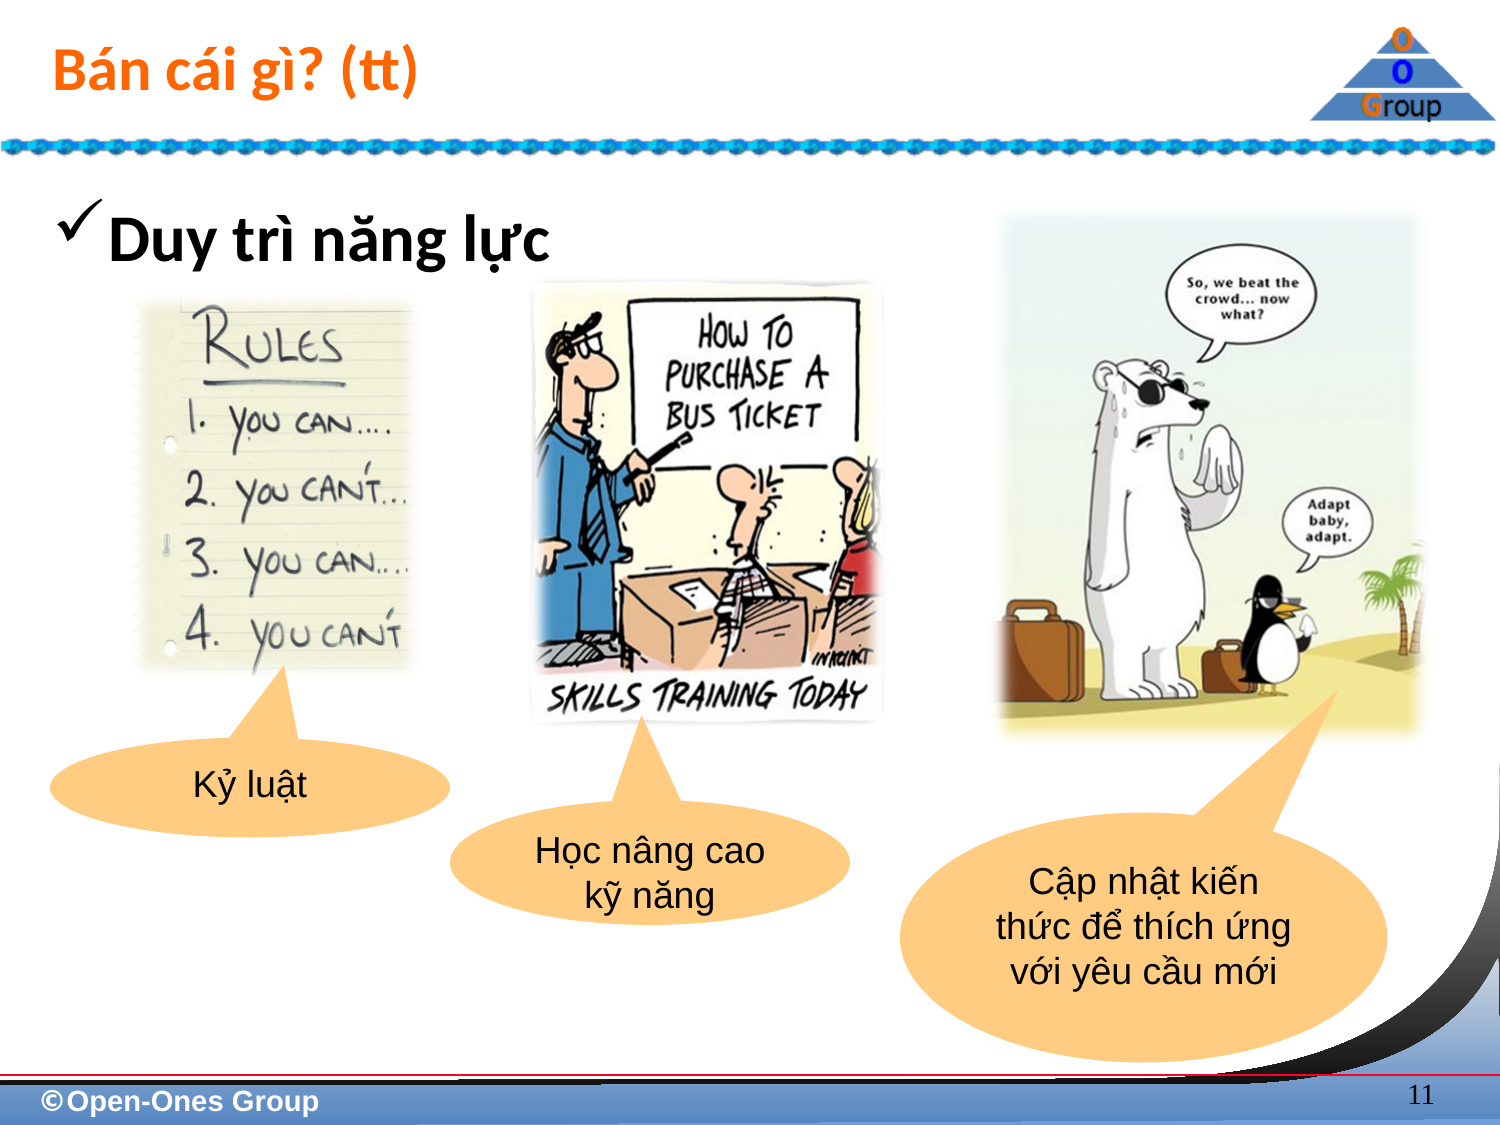

# Bán cái gì? (tt)
Duy trì năng lực
Kỷ luật
Học nâng cao kỹ năng
Cập nhật kiến thức để thích ứng với yêu cầu mới
11